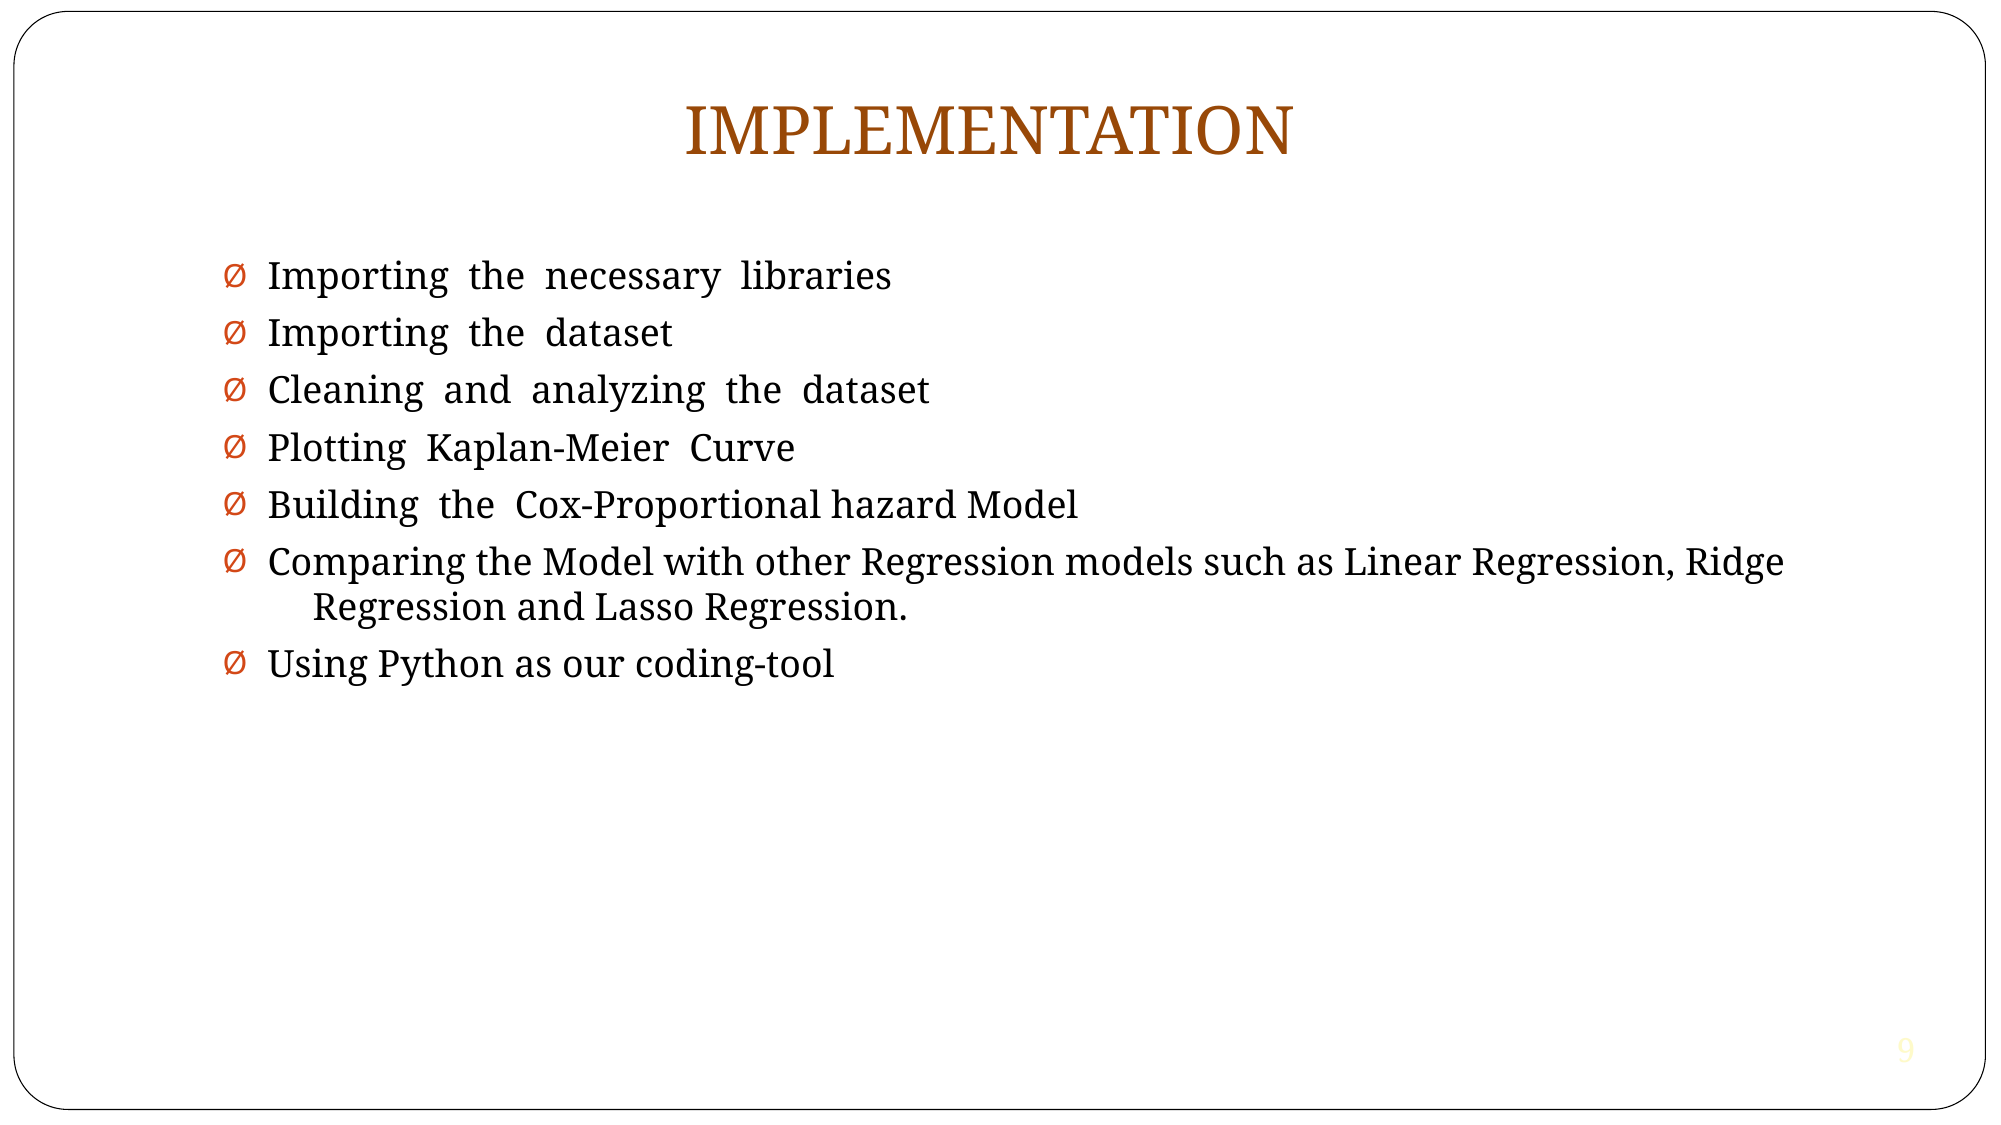

IMPLEMENTATION
# Importing  the  necessary  libraries
Importing  the  dataset
Cleaning  and  analyzing  the  dataset
Plotting  Kaplan-Meier  Curve
Building  the  Cox-Proportional hazard Model
Comparing the Model with other Regression models such as Linear Regression, Ridge Regression and Lasso Regression.
Using Python as our coding-tool